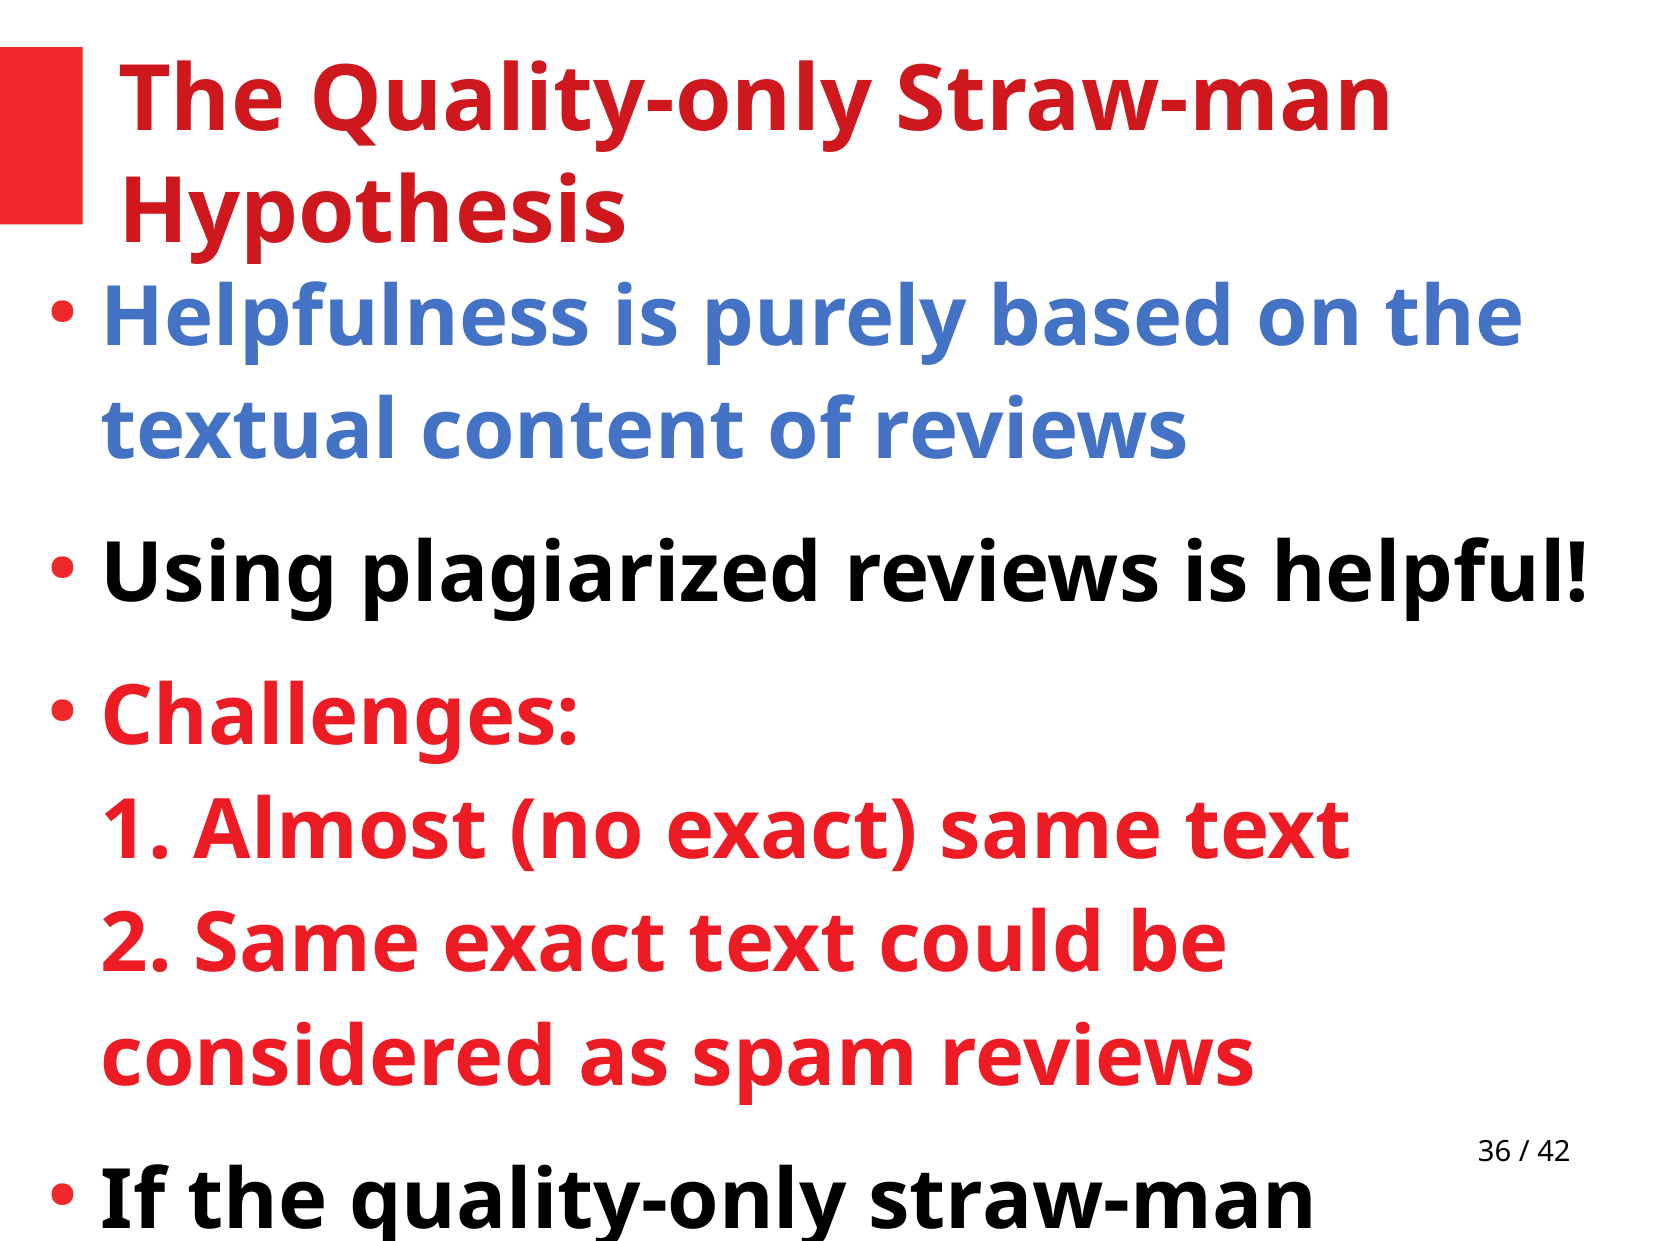

# The Quality-only Straw-man Hypothesis
Helpfulness is purely based on the textual content of reviews
Using plagiarized reviews is helpful!
Challenges:
1. Almost (no exact) same text
2. Same exact text could be considered as spam reviews
If the quality-only straw-man hypothesis holds, helpfulness ratio of “same text” reviews should be the same
36